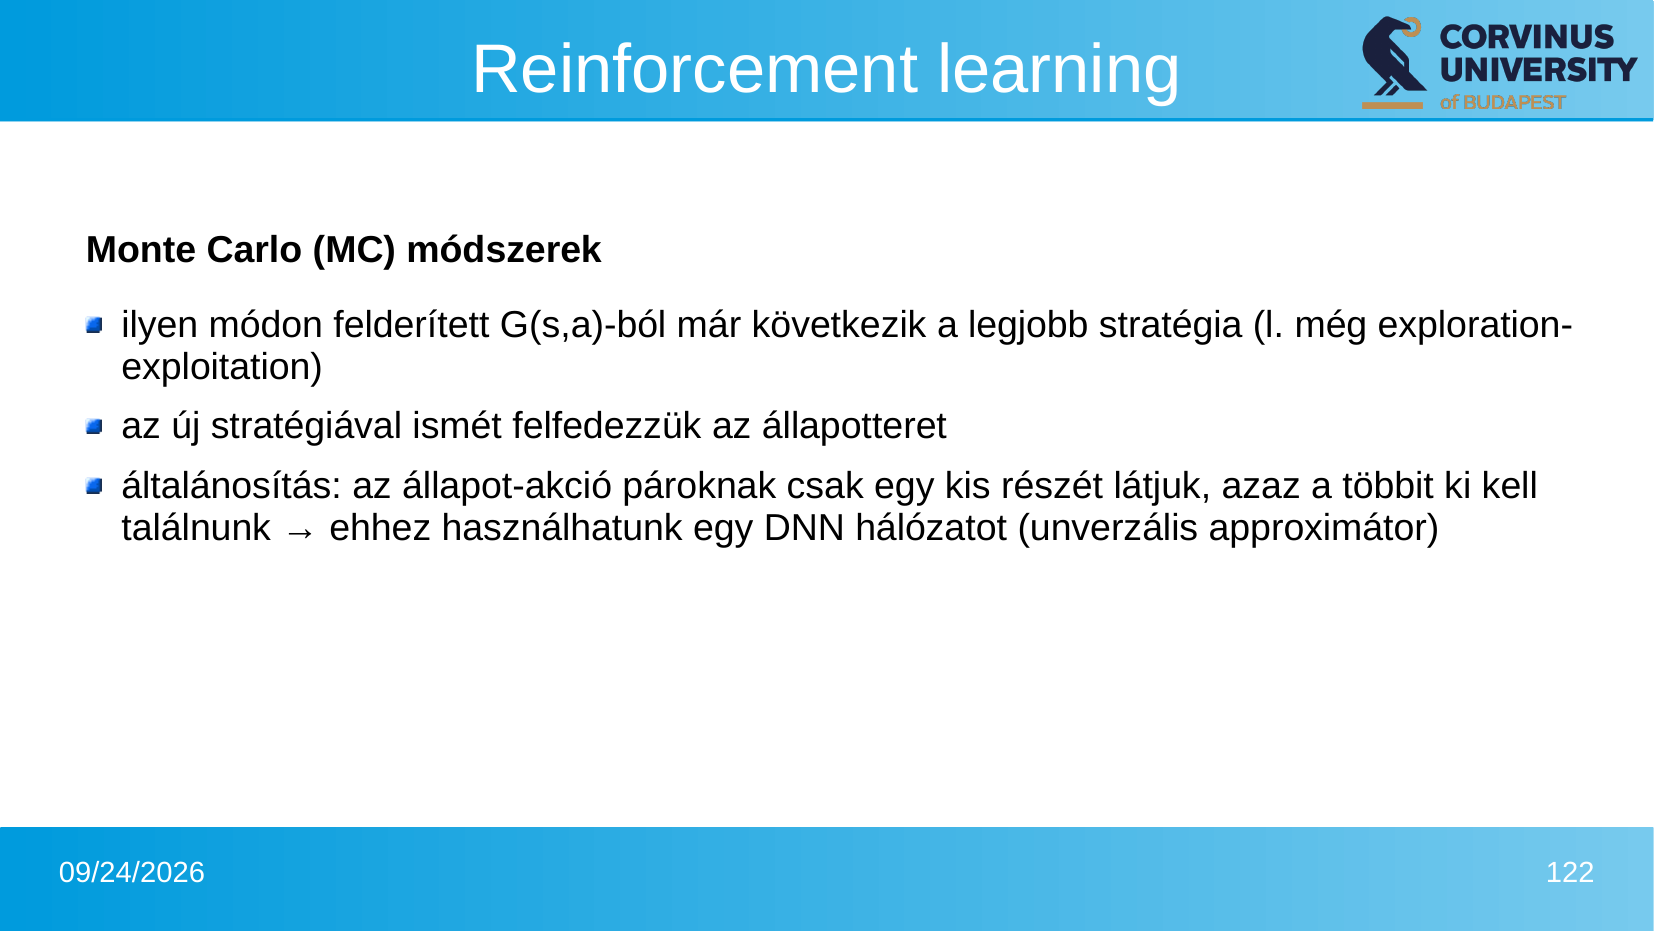

# Reinforcement learning
Monte Carlo (MC) módszerek
ilyen módon felderített G(s,a)-ból már következik a legjobb stratégia (l. még exploration-exploitation)
az új stratégiával ismét felfedezzük az állapotteret
általánosítás: az állapot-akció pároknak csak egy kis részét látjuk, azaz a többit ki kell találnunk → ehhez használhatunk egy DNN hálózatot (unverzális approximátor)
122